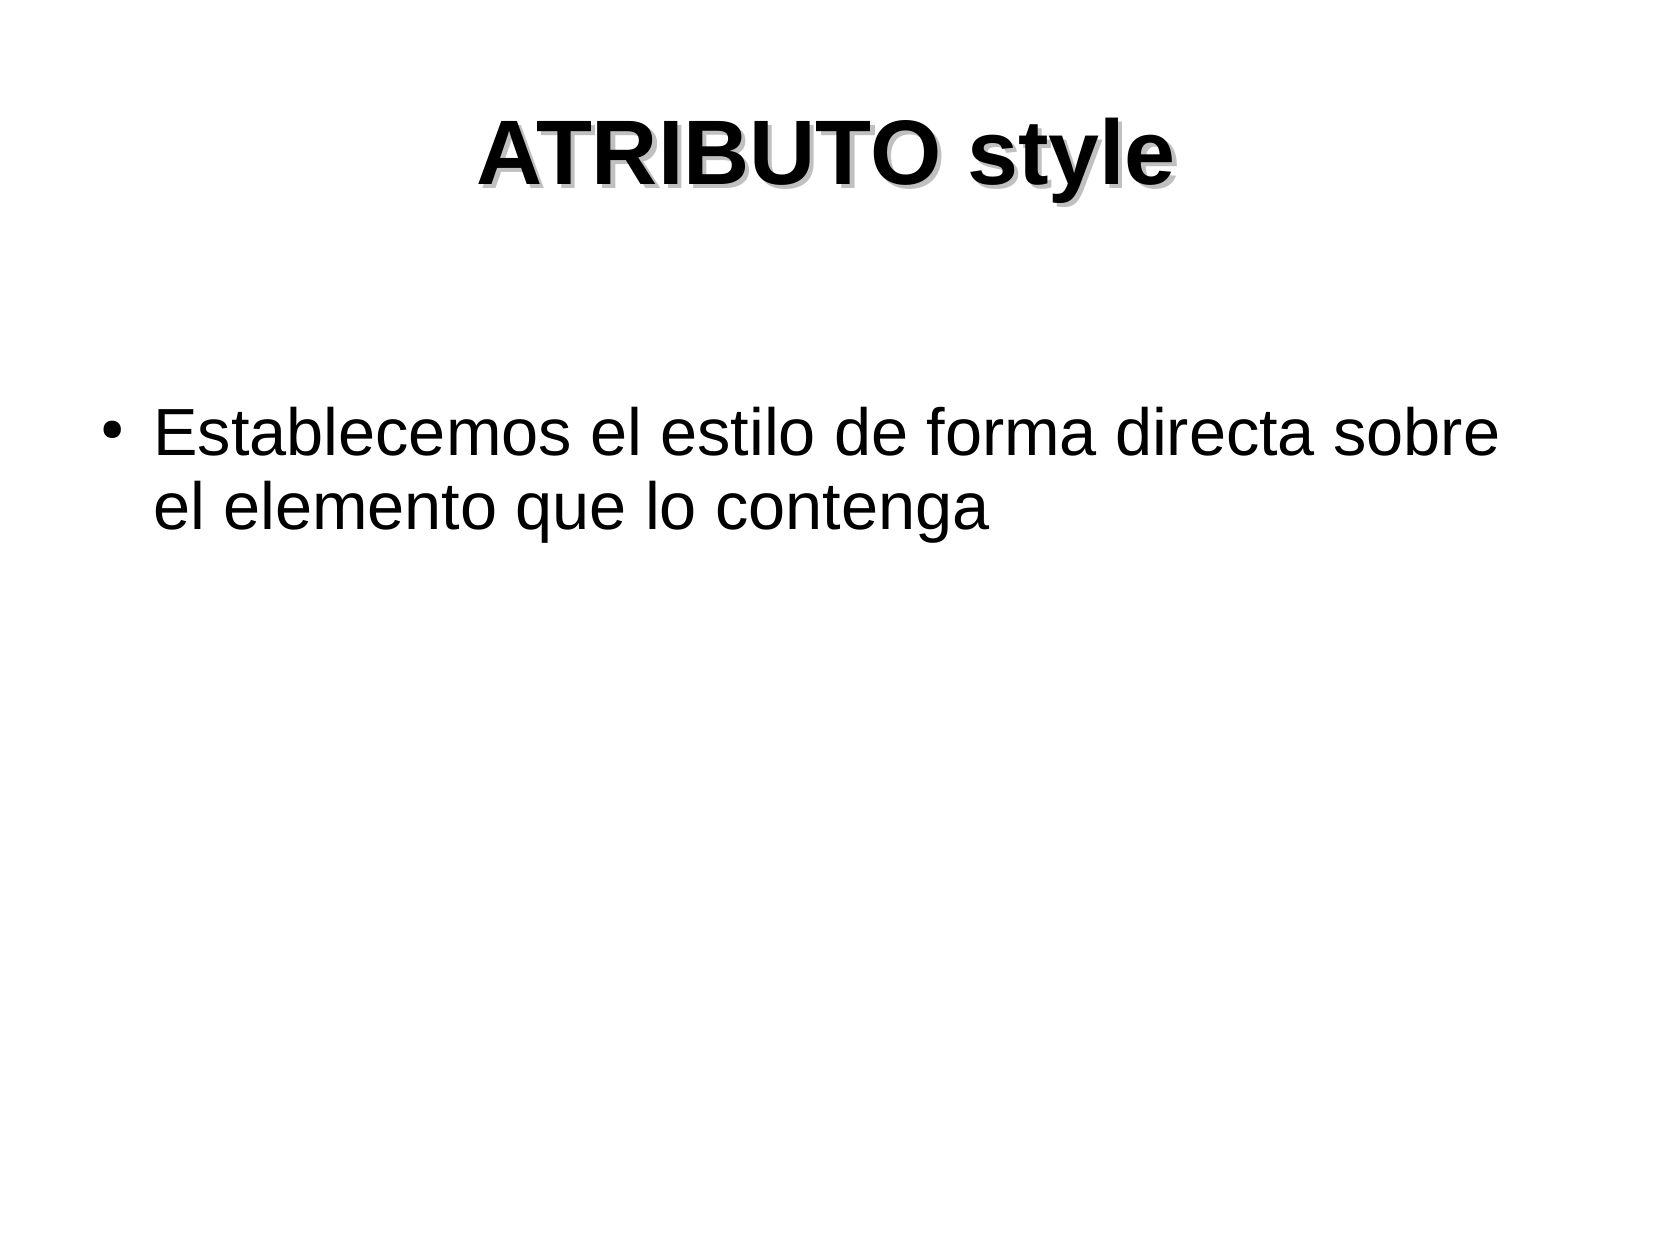

# ATRIBUTO style
Establecemos el estilo de forma directa sobre el elemento que lo contenga